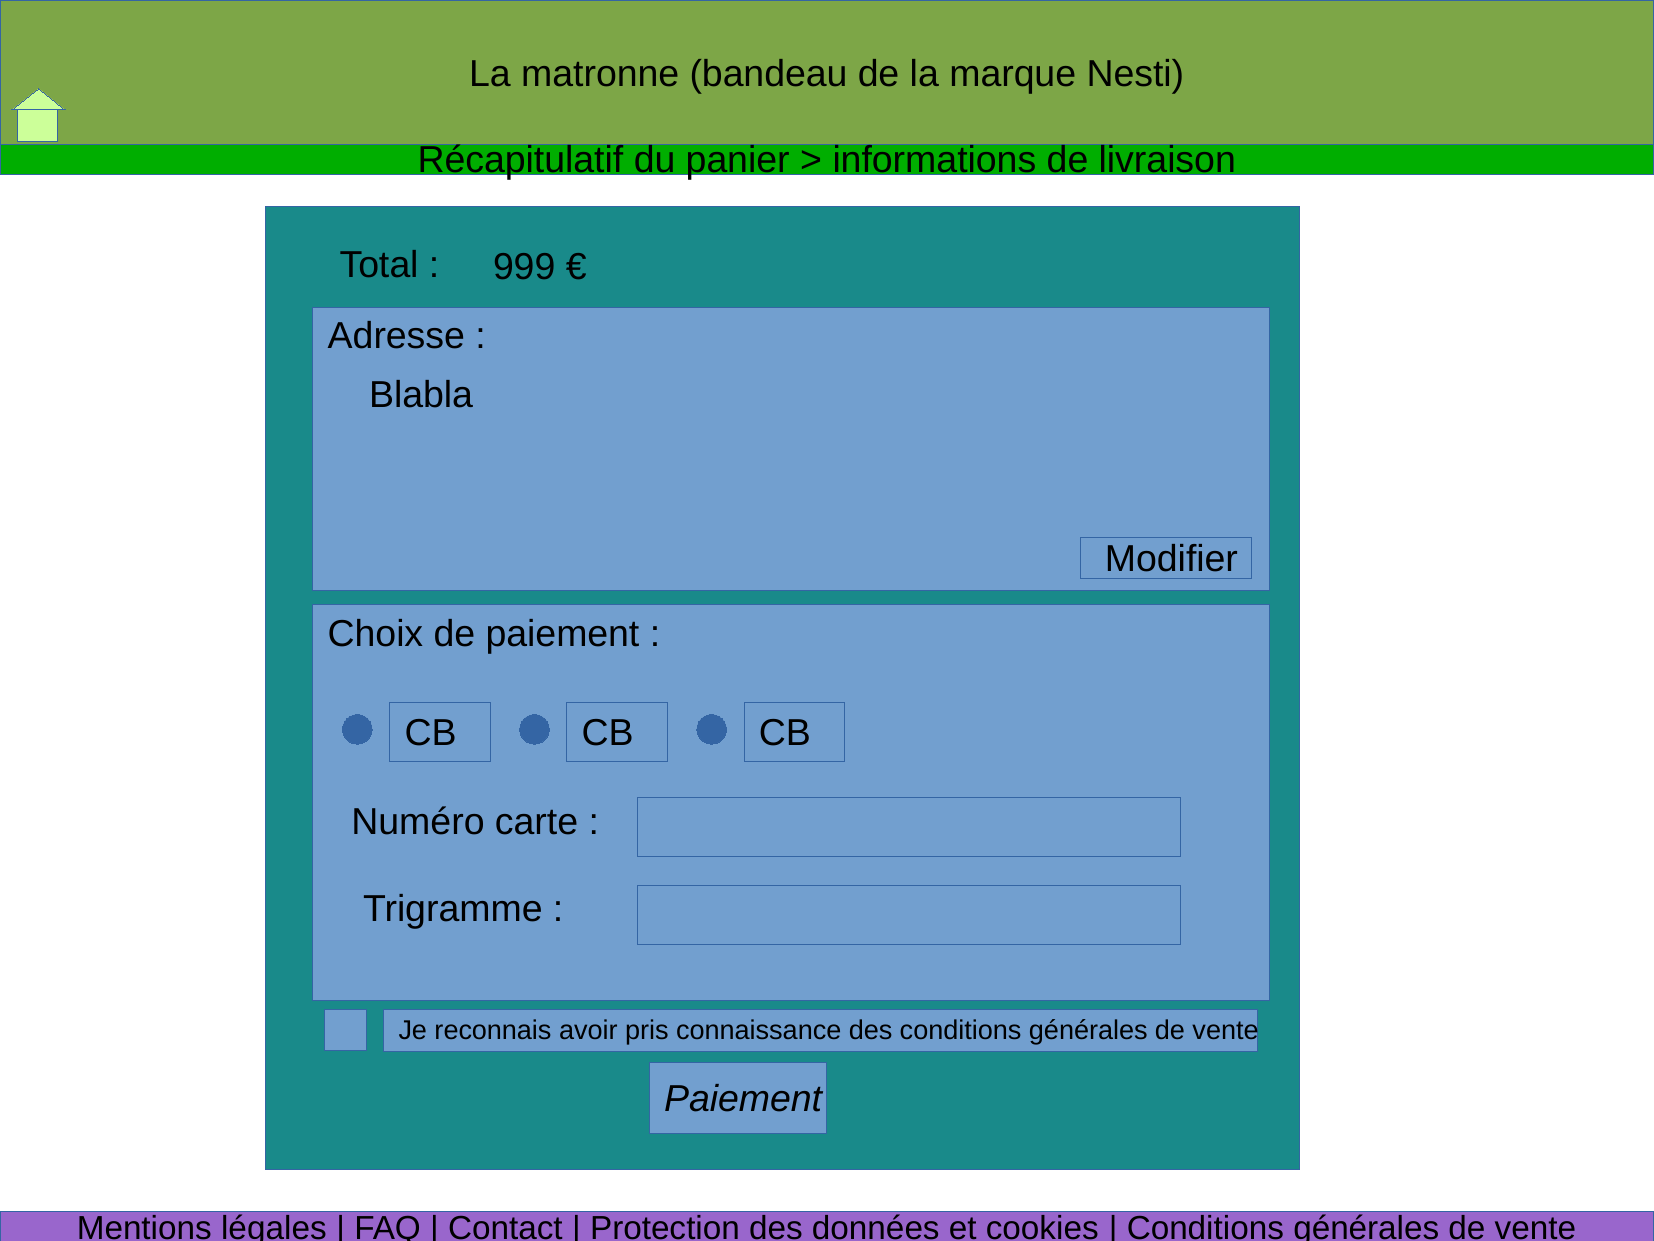

La matronne (bandeau de la marque Nesti)
Récapitulatif du panier > informations de livraison
Total :
999 €
Adresse :
Blabla
 Modifier
Choix de paiement :
CB
CB
CB
Numéro carte :
Trigramme :
Je reconnais avoir pris connaissance des conditions générales de vente
Paiement
Mentions légales | FAQ | Contact | Protection des données et cookies | Conditions générales de vente